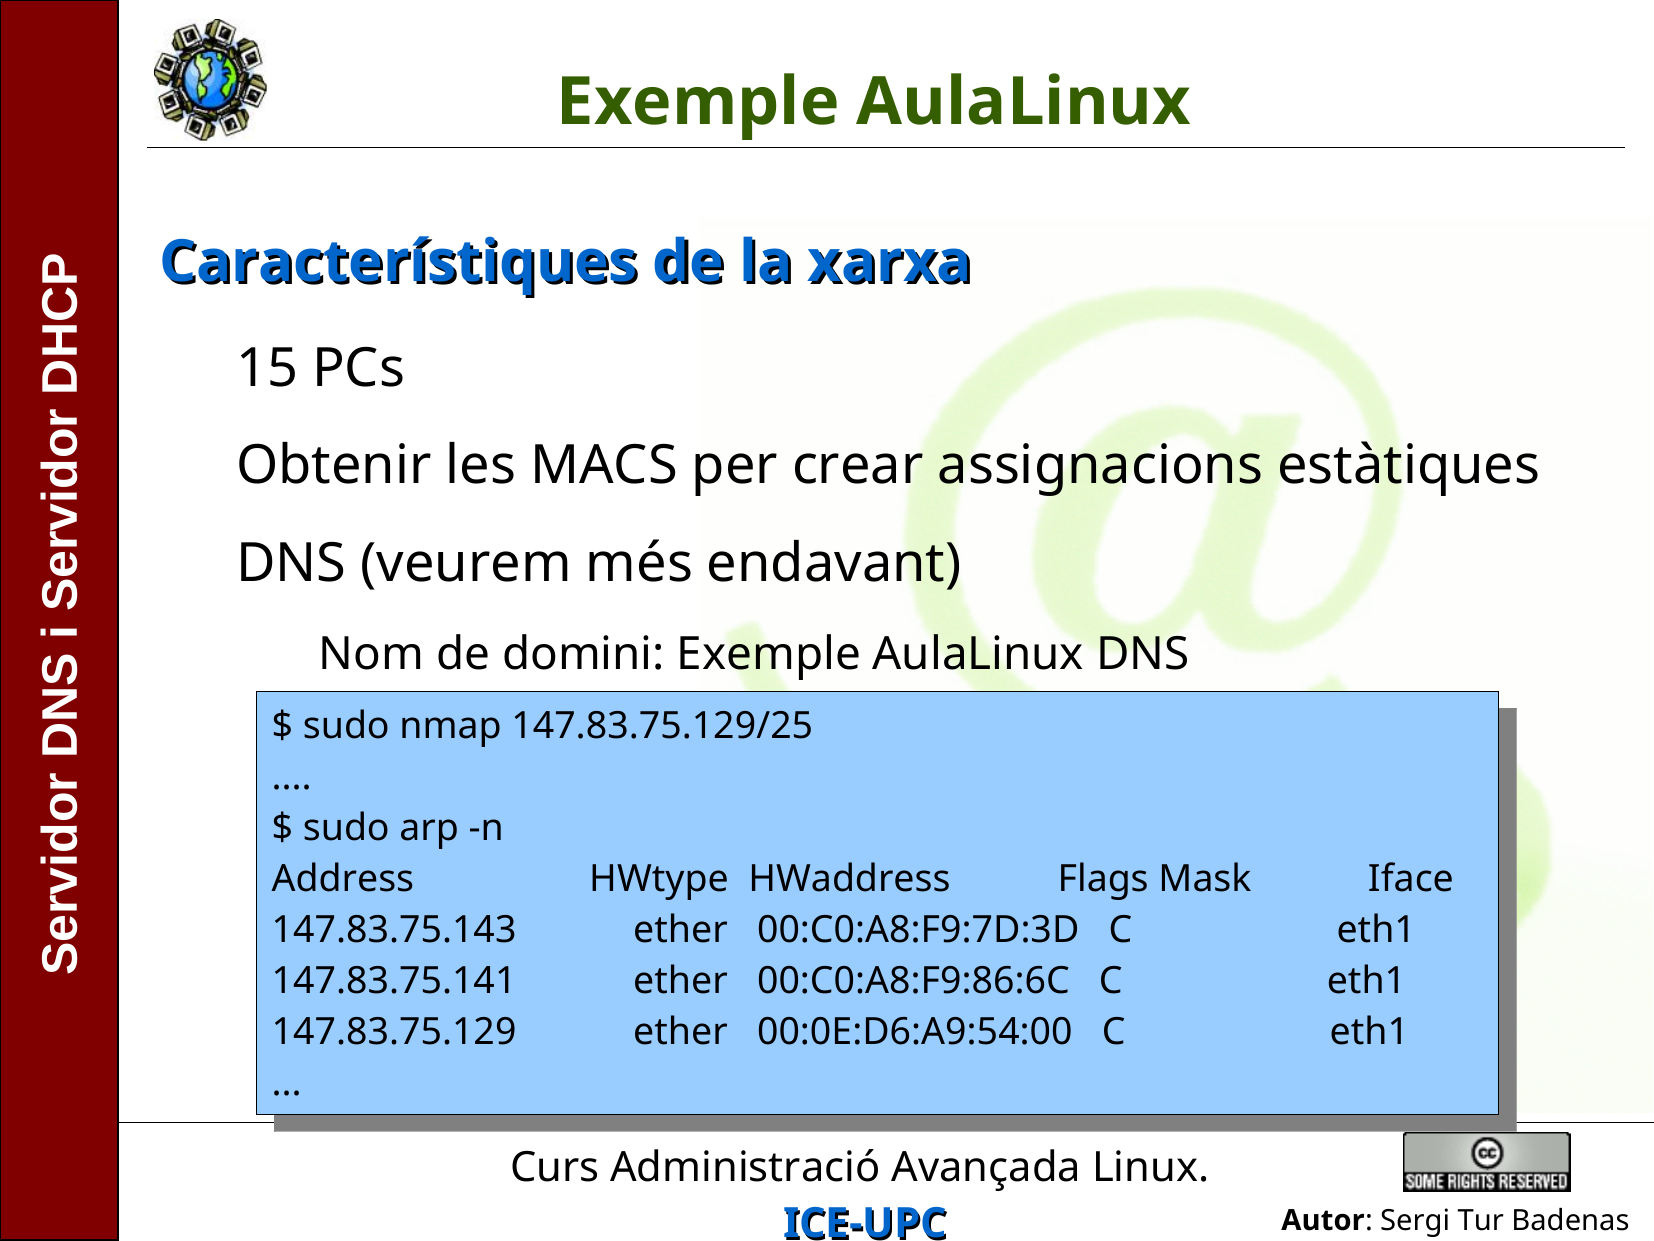

# Exemple AulaLinux
Característiques de la xarxa
15 PCs
Obtenir les MACS per crear assignacions estàtiques
DNS (veurem més endavant)
Nom de domini: Exemple AulaLinux DNS
Servidor de DNS: Exemple AulaLinux DNS
Solució AulaLinux a la wiki
$ sudo nmap 147.83.75.129/25
....
$ sudo arp -n
Address HWtype HWaddress Flags Mask Iface
147.83.75.143 ether 00:C0:A8:F9:7D:3D C eth1
147.83.75.141 ether 00:C0:A8:F9:86:6C C eth1
147.83.75.129 ether 00:0E:D6:A9:54:00 C eth1
...